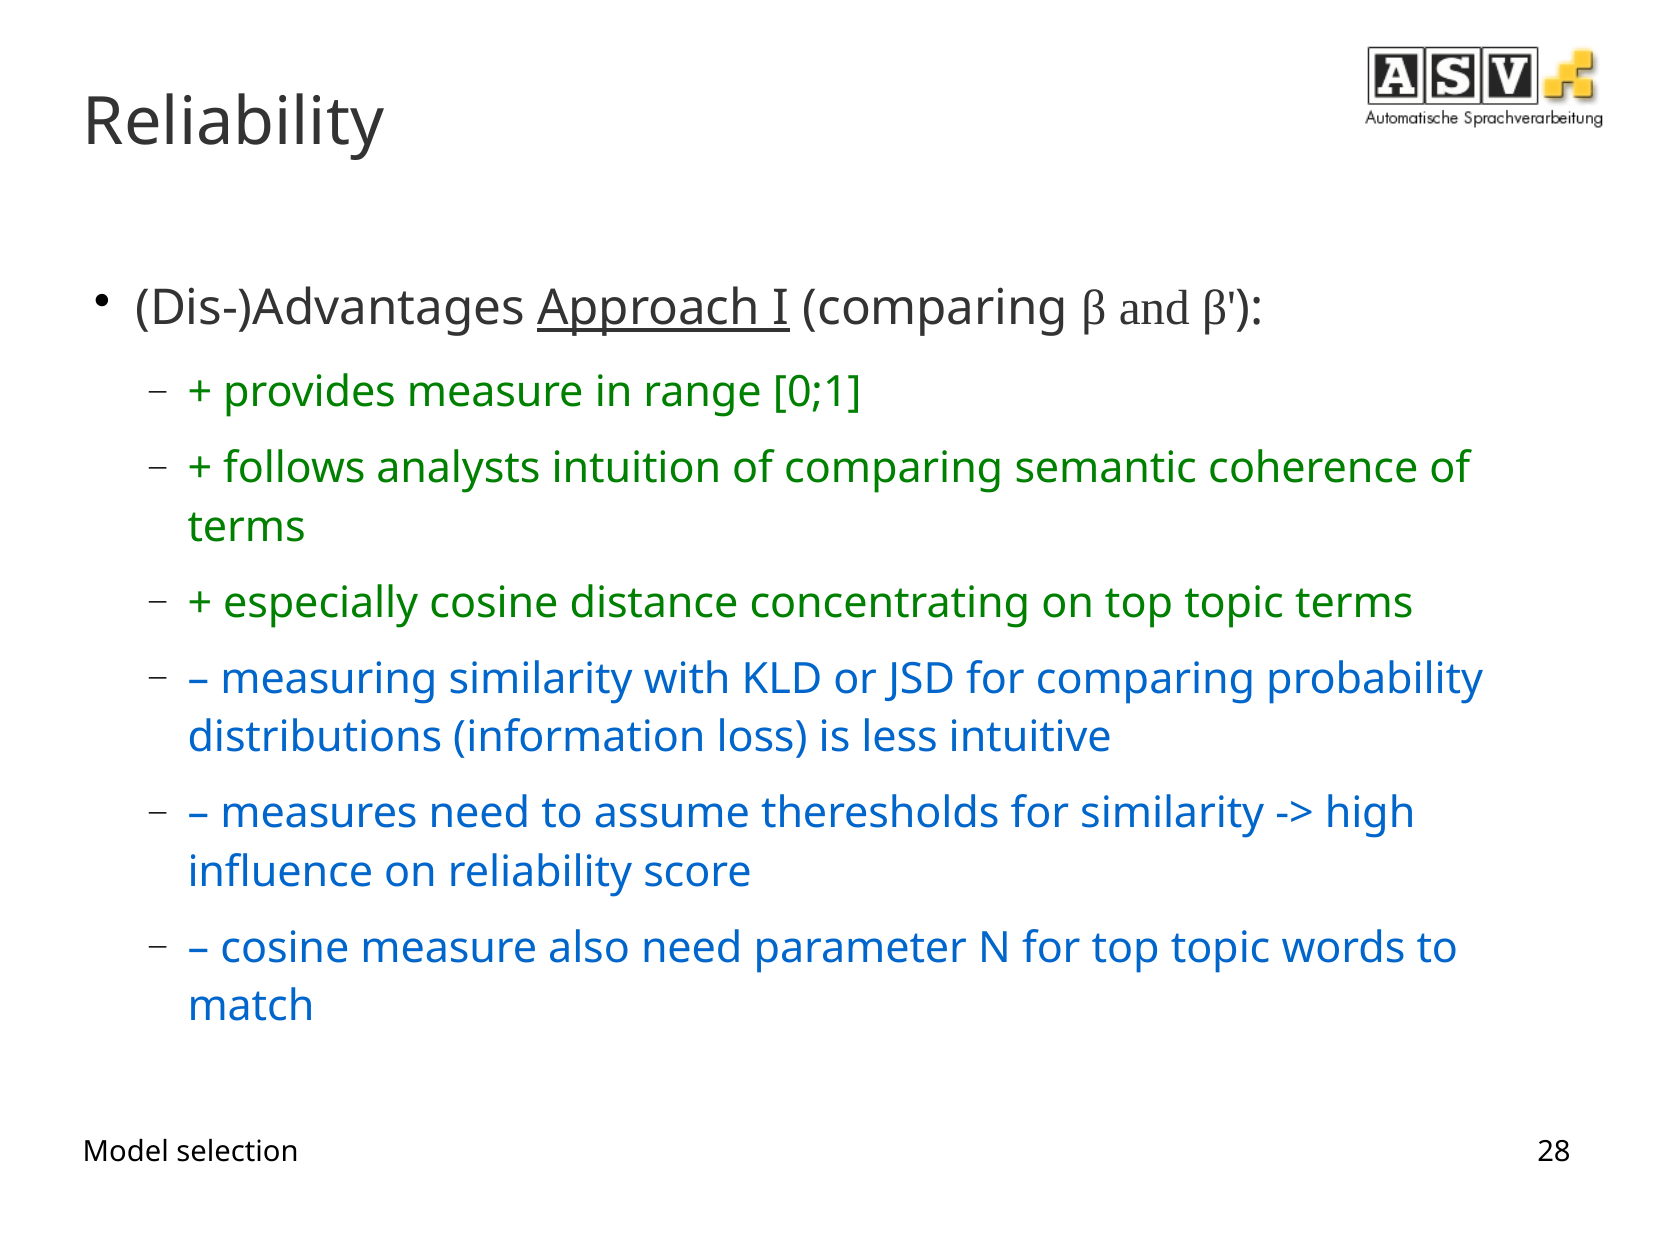

# Reliability
(Dis-)Advantages Approach I (comparing β and β'):
+ provides measure in range [0;1]
+ follows analysts intuition of comparing semantic coherence of terms
+ especially cosine distance concentrating on top topic terms
– measuring similarity with KLD or JSD for comparing probability distributions (information loss) is less intuitive
– measures need to assume theresholds for similarity -> high influence on reliability score
– cosine measure also need parameter N for top topic words to match
Model selection
28